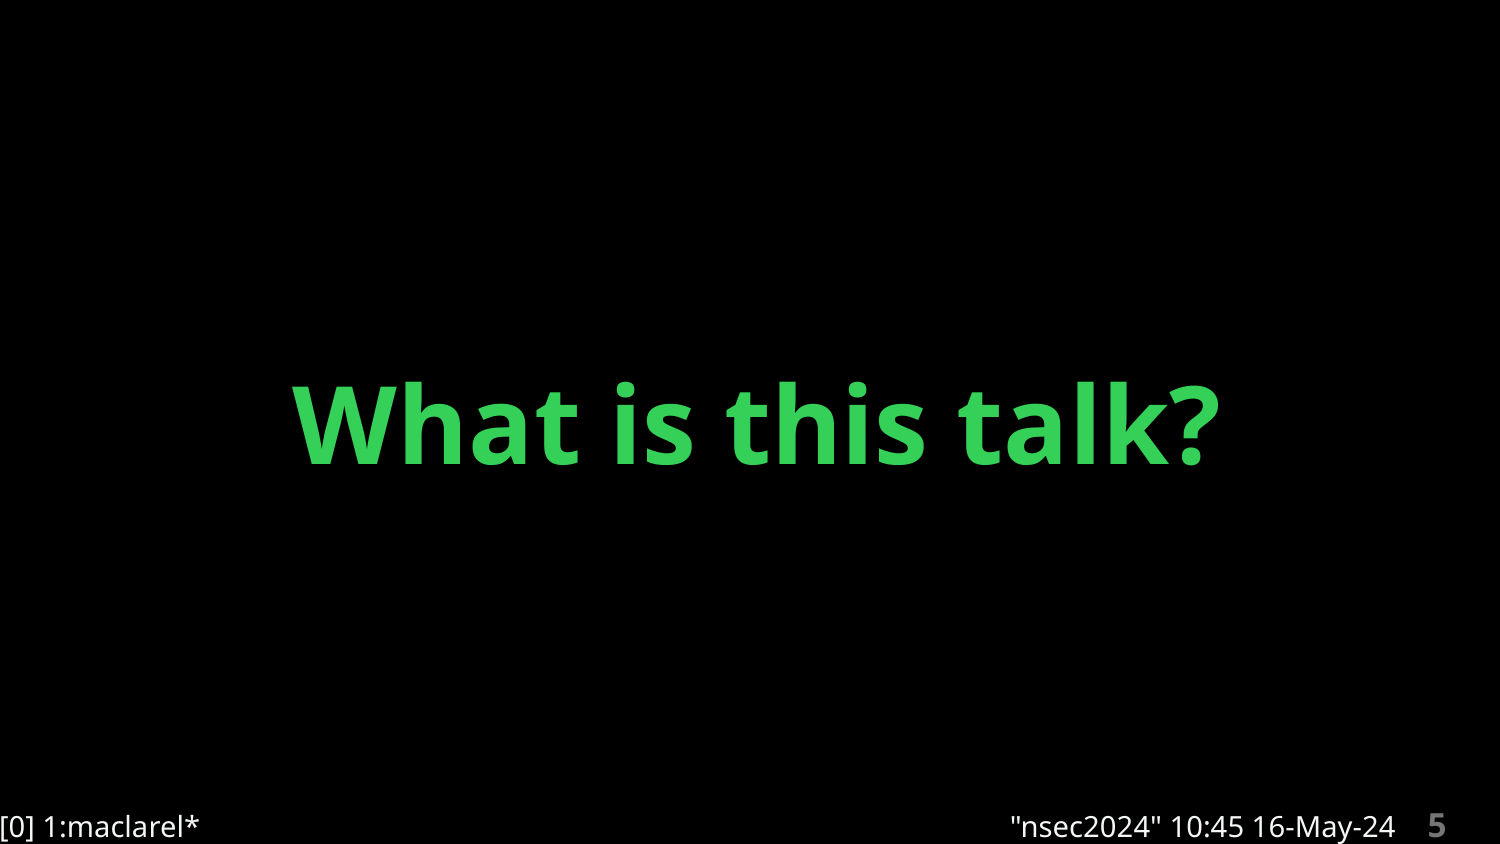

What is this talk?
[0] 1:maclarel* "nsec2024" 10:45 16-May-24 5